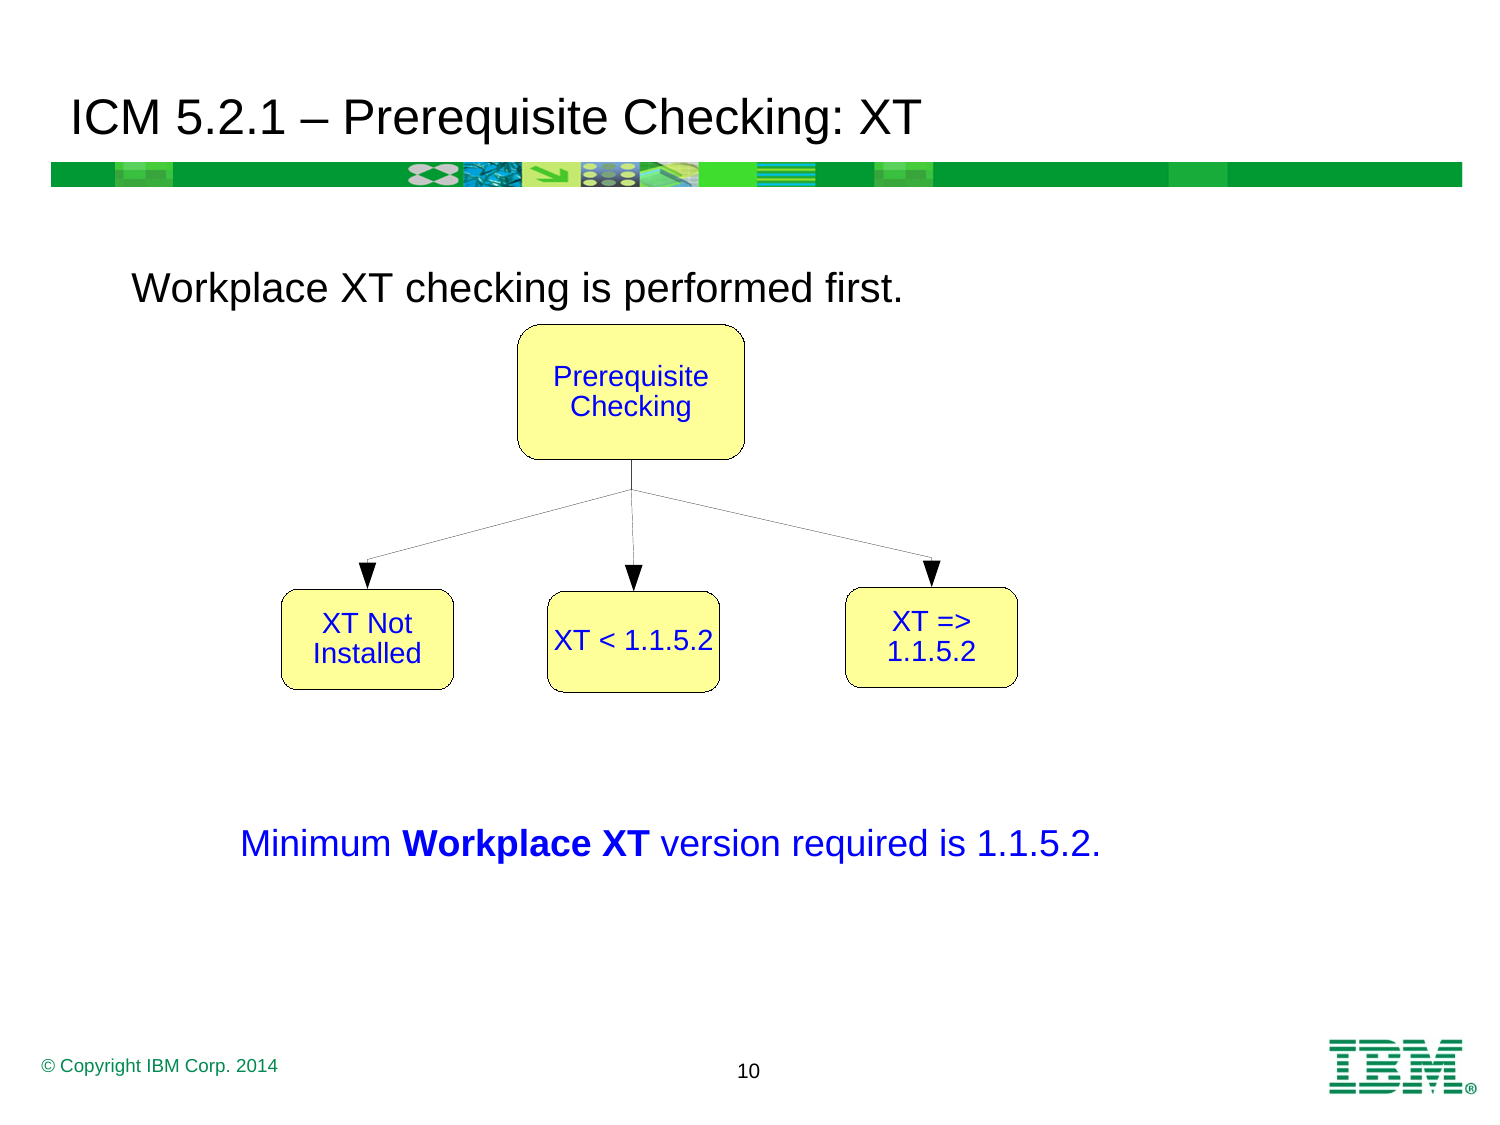

# ICM 5.2.1 – Prerequisite Checking: XT
Workplace XT checking is performed first.
Prerequisite Checking
XT => 1.1.5.2
XT Not Installed
XT < 1.1.5.2
Minimum Workplace XT version required is 1.1.5.2.
10